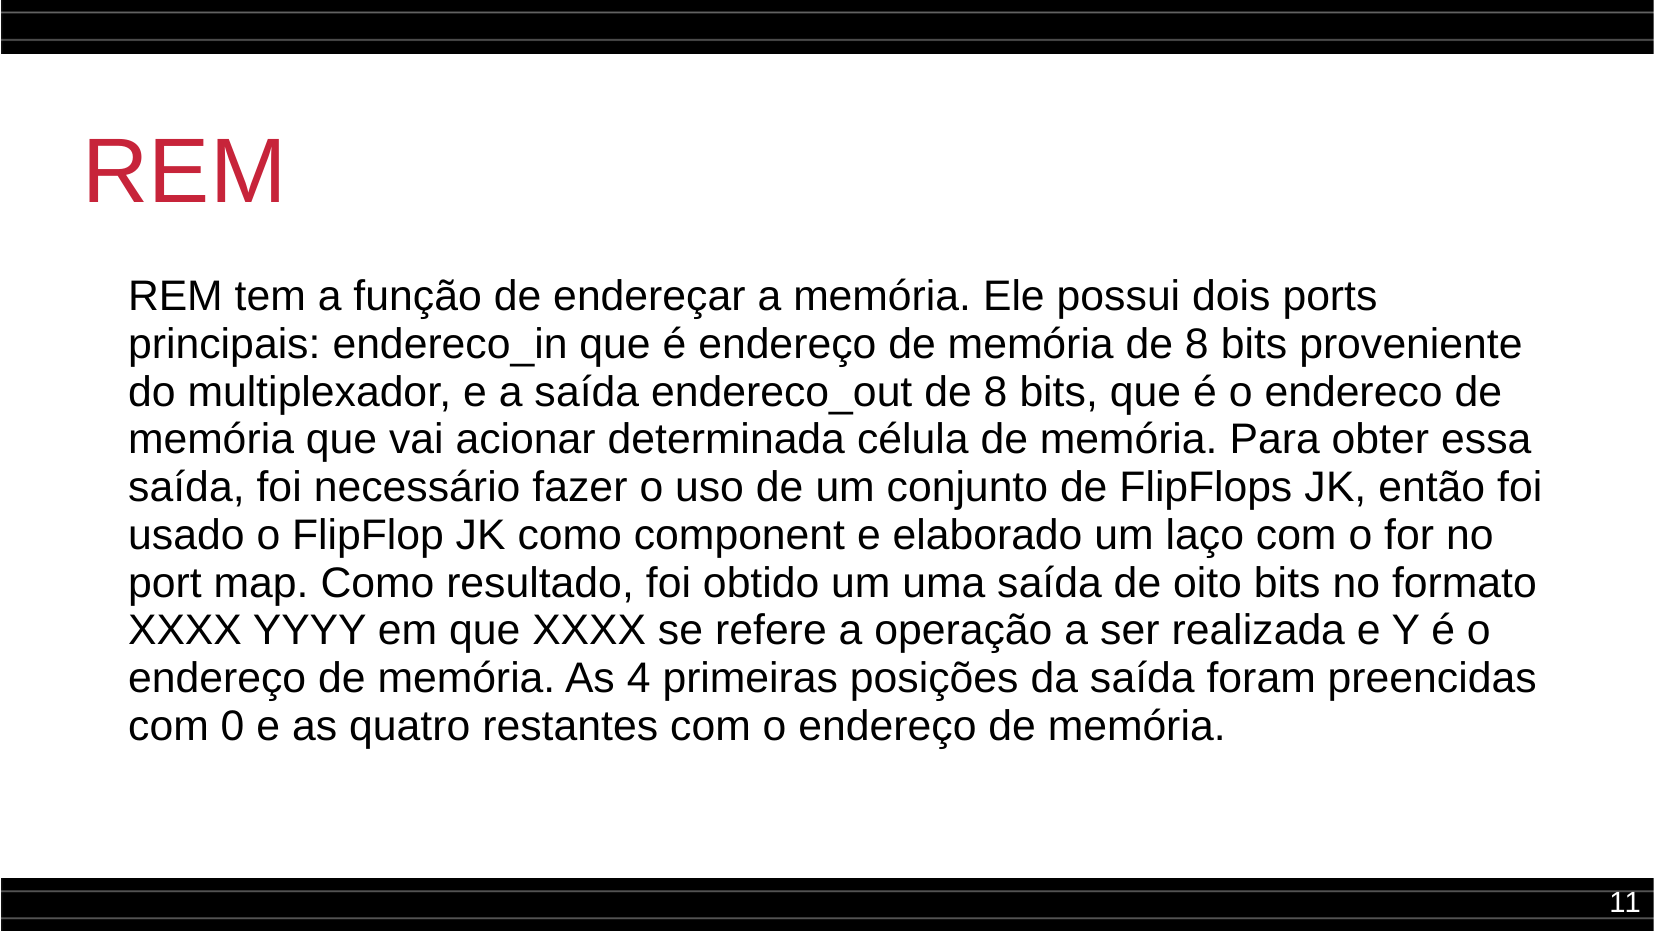

# REM
REM tem a função de endereçar a memória. Ele possui dois ports principais: endereco_in que é endereço de memória de 8 bits proveniente do multiplexador, e a saída endereco_out de 8 bits, que é o endereco de memória que vai acionar determinada célula de memória. Para obter essa saída, foi necessário fazer o uso de um conjunto de FlipFlops JK, então foi usado o FlipFlop JK como component e elaborado um laço com o for no port map. Como resultado, foi obtido um uma saída de oito bits no formato XXXX YYYY em que XXXX se refere a operação a ser realizada e Y é o endereço de memória. As 4 primeiras posições da saída foram preencidas com 0 e as quatro restantes com o endereço de memória.